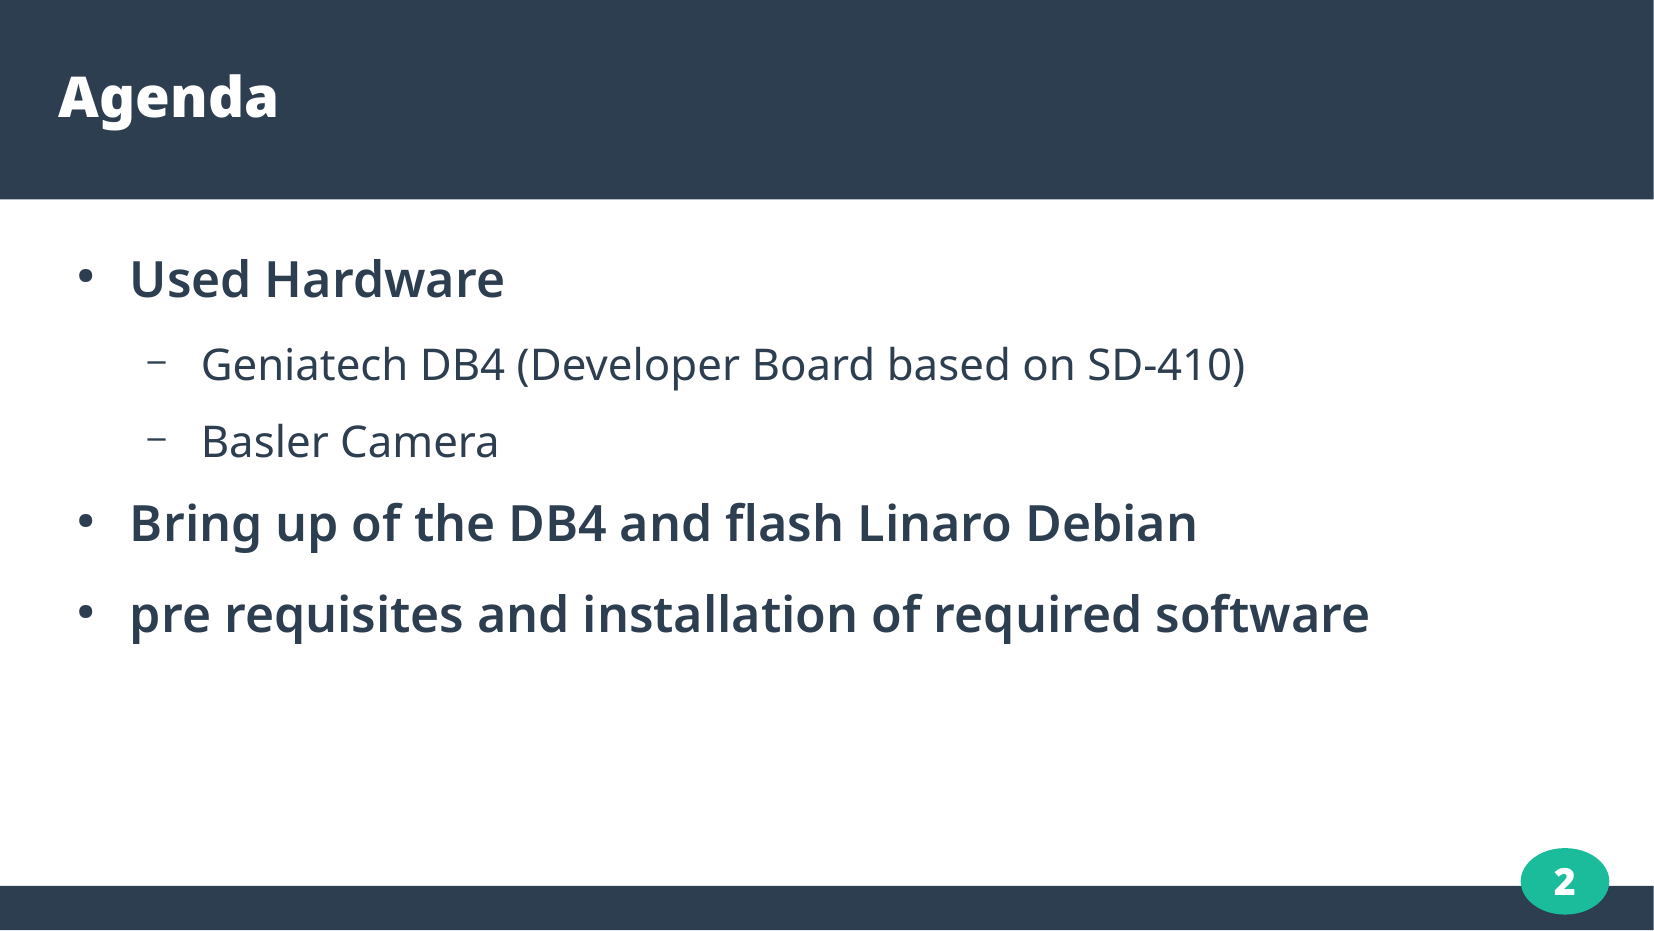

# Agenda
Used Hardware
Geniatech DB4 (Developer Board based on SD-410)
Basler Camera
Bring up of the DB4 and flash Linaro Debian
pre requisites and installation of required software
2